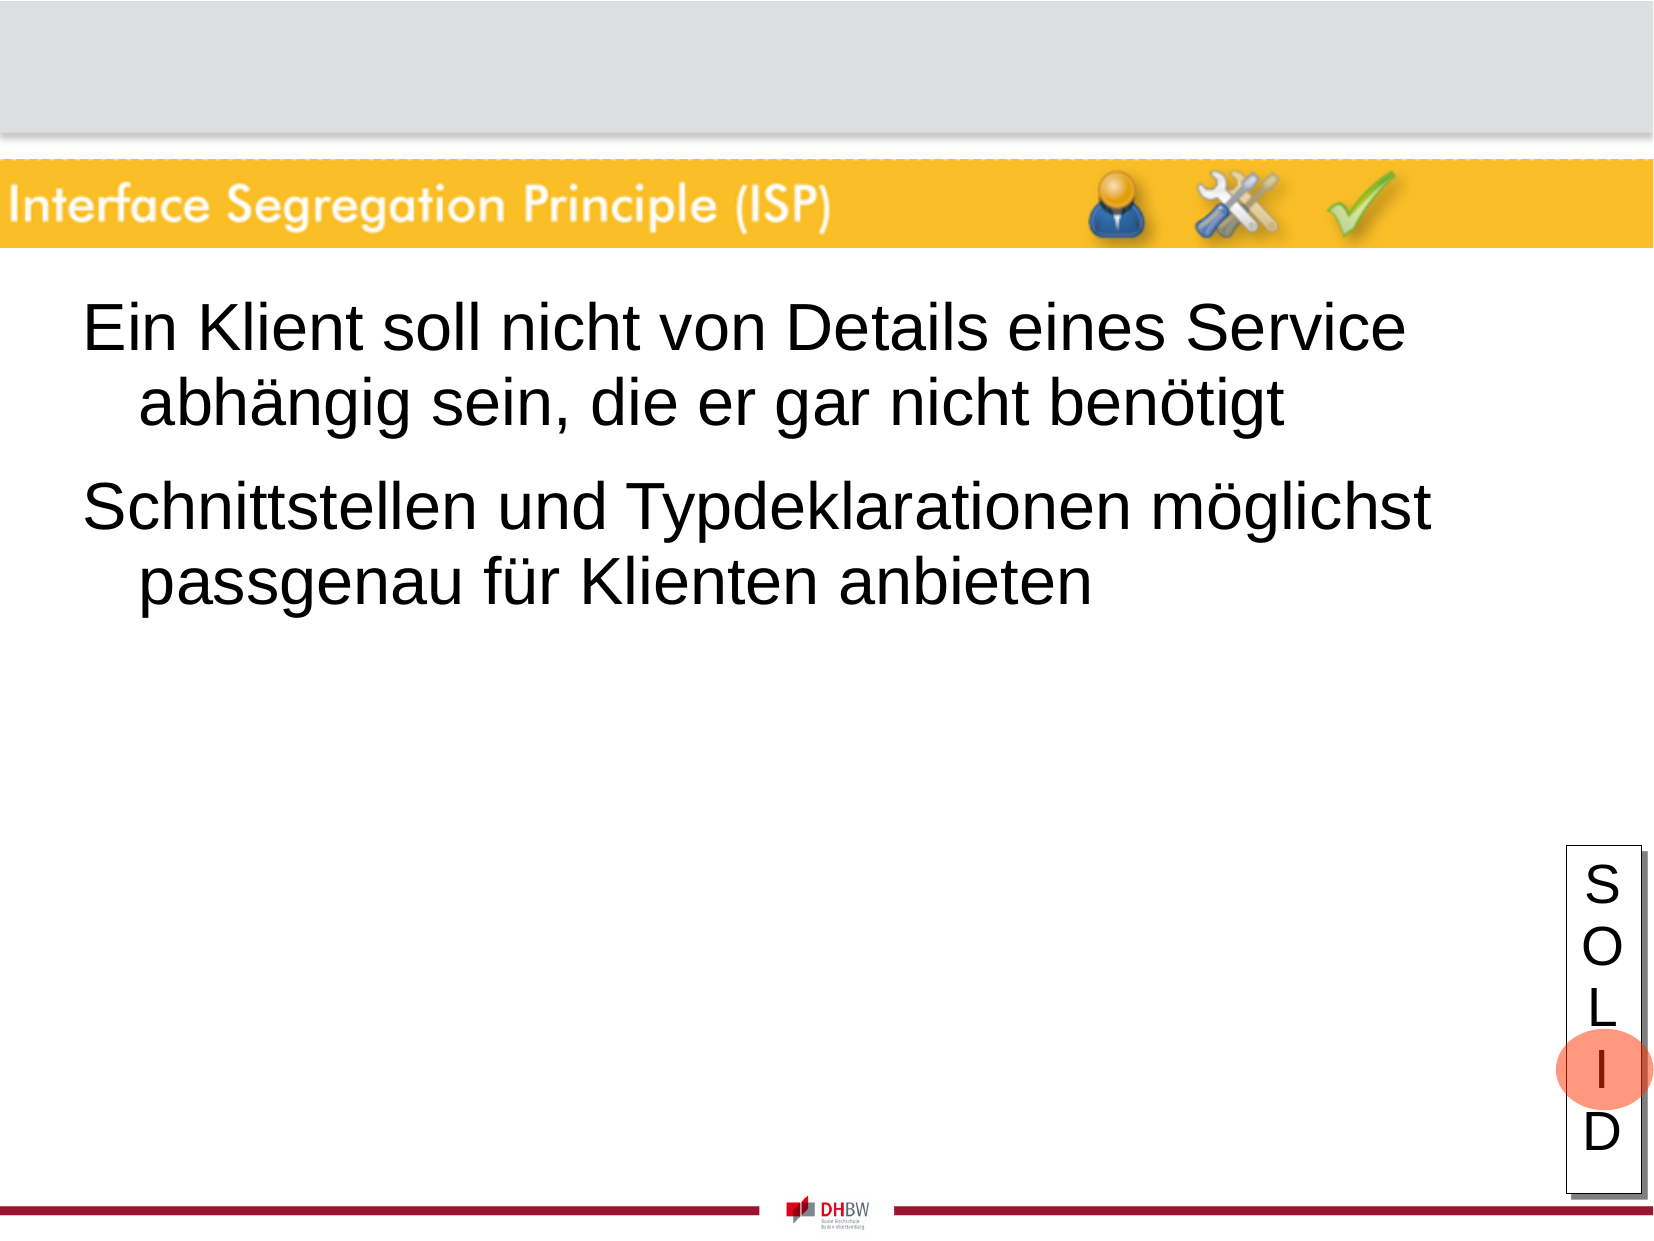

#
Ein Klient soll nicht von Details eines Service abhängig sein, die er gar nicht benötigt
Schnittstellen und Typdeklarationen möglichst passgenau für Klienten anbieten
S
O
L
I
D